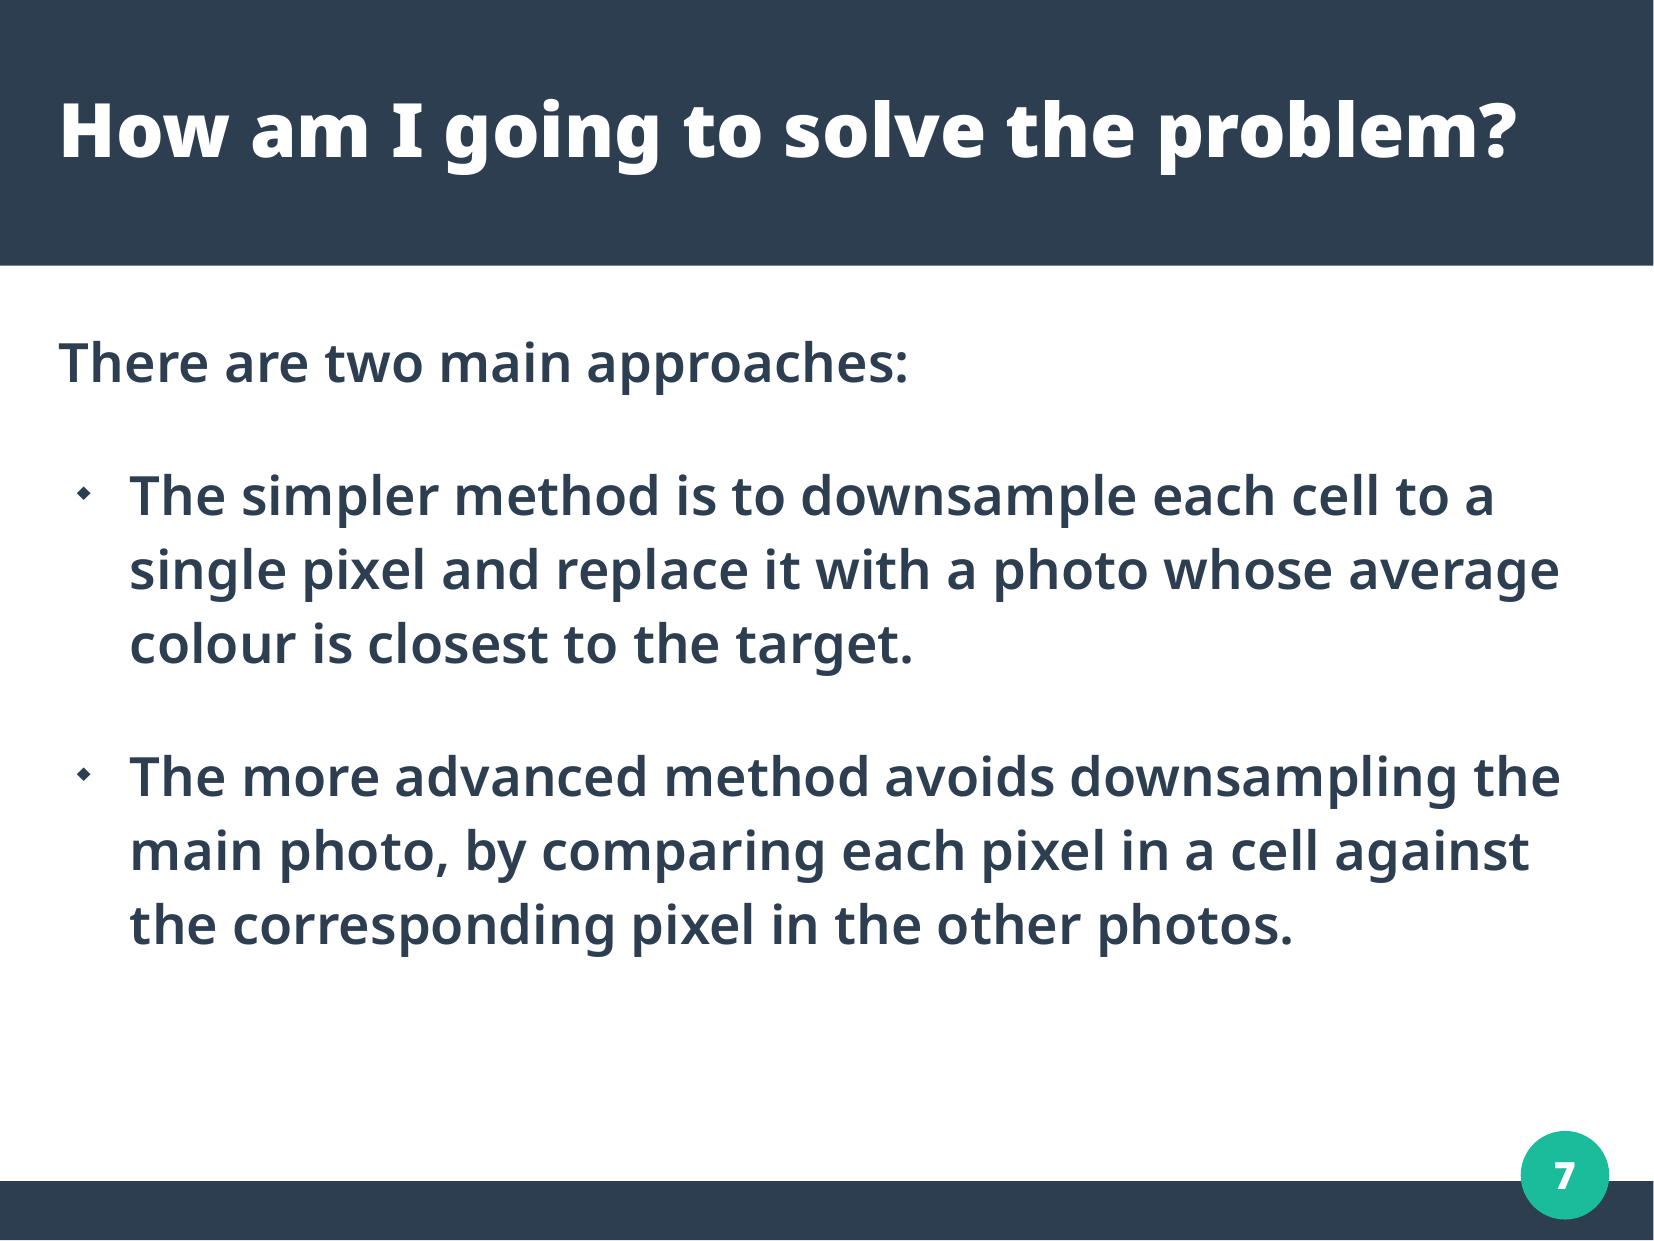

# How am I going to solve the problem?
There are two main approaches:
The simpler method is to downsample each cell to a single pixel and replace it with a photo whose average colour is closest to the target.
The more advanced method avoids downsampling the main photo, by comparing each pixel in a cell against the corresponding pixel in the other photos.
7